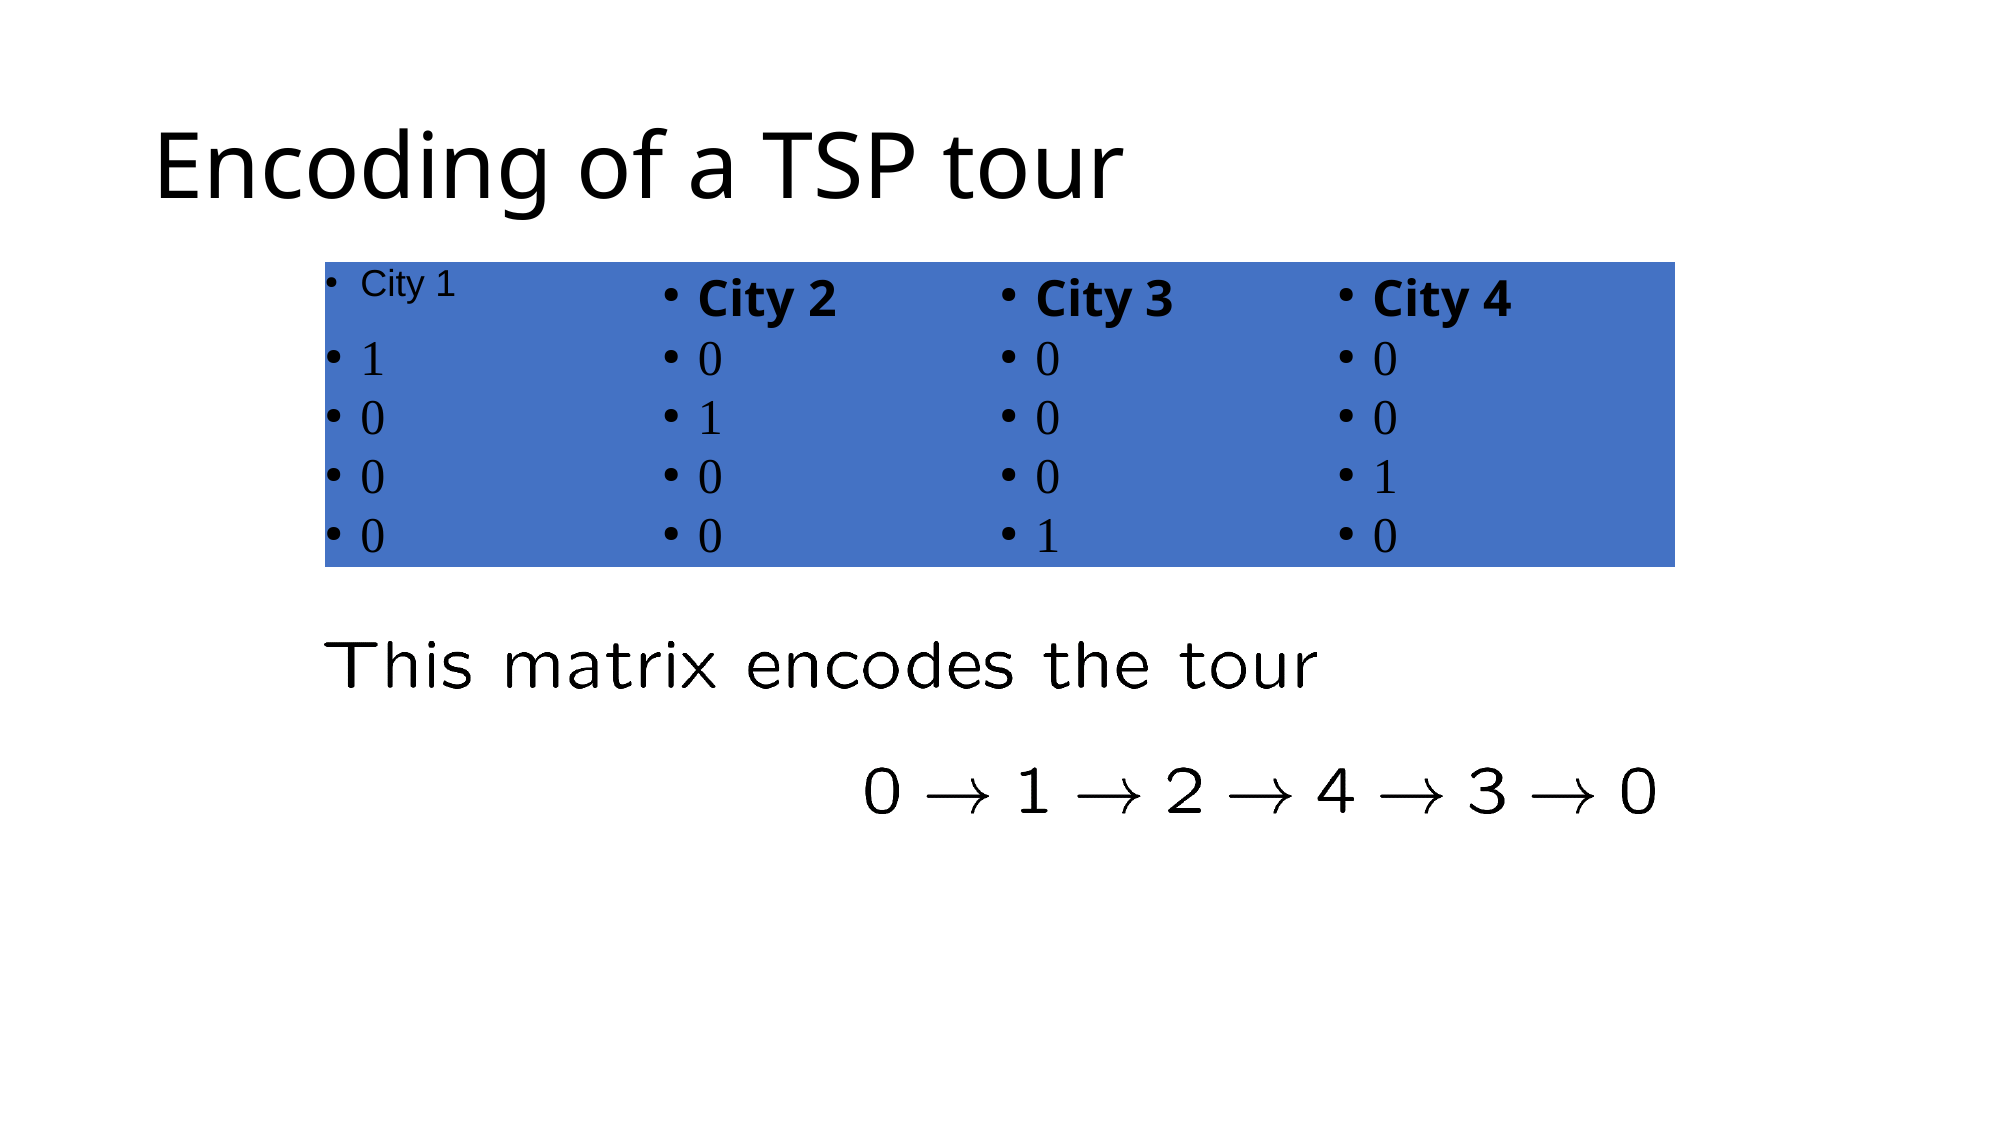

# Encoding of a TSP tour
| City 1 | City 2 | City 3 | City 4 |
| --- | --- | --- | --- |
| 1 | 0 | 0 | 0 |
| 0 | 1 | 0 | 0 |
| 0 | 0 | 0 | 1 |
| 0 | 0 | 1 | 0 |